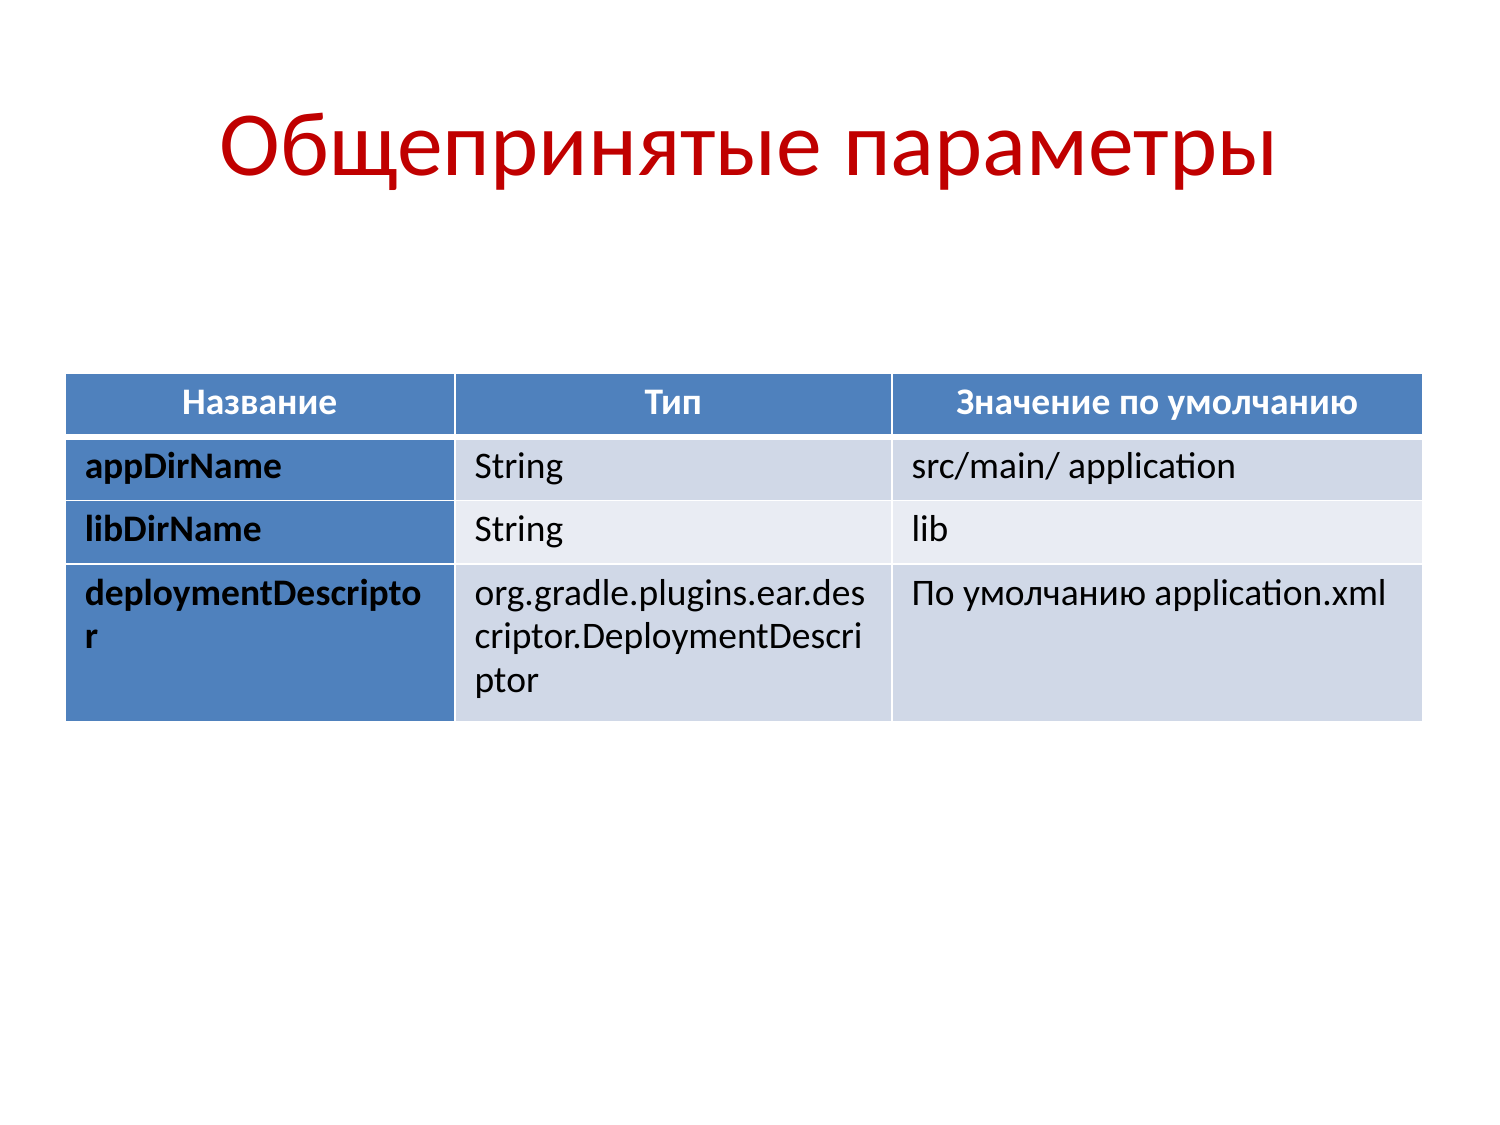

# Общепринятые параметры
| Название | Тип | Значение по умолчанию |
| --- | --- | --- |
| appDirName | String | src/main/ application |
| libDirName | String | lib |
| deploymentDescriptor | org.gradle.plugins.ear.descriptor.DeploymentDescriptor | По умолчанию application.xml |